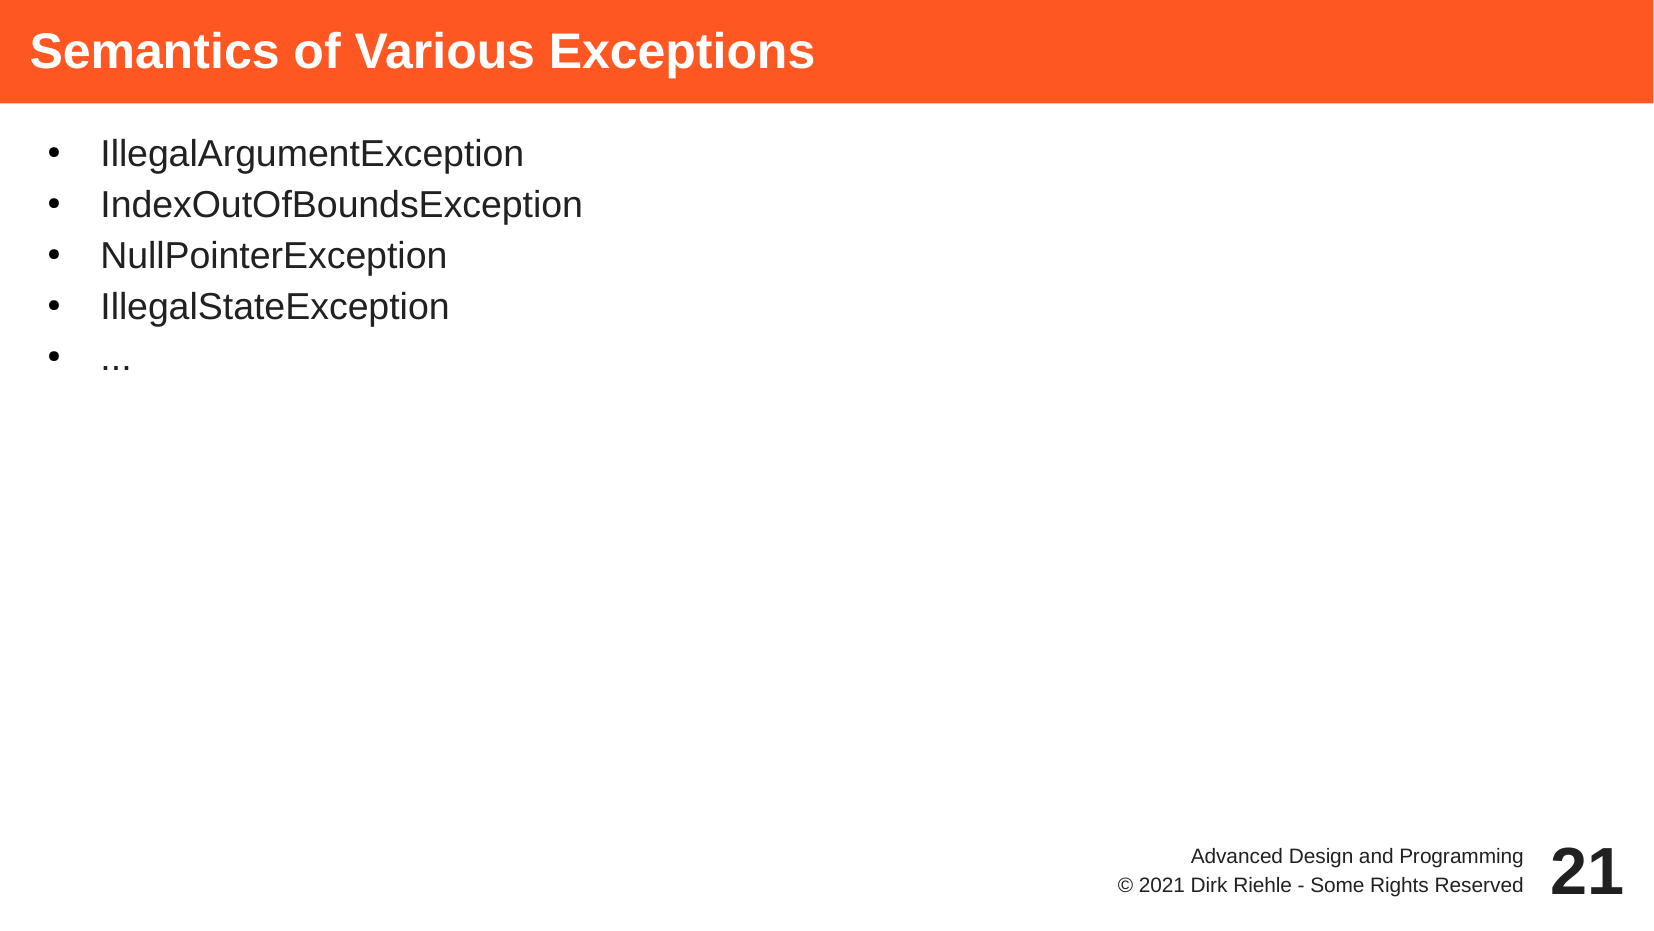

# Semantics of Various Exceptions
IllegalArgumentException
IndexOutOfBoundsException
NullPointerException
IllegalStateException
...
Advanced Design and Programming
21
© 2021 Dirk Riehle - Some Rights Reserved